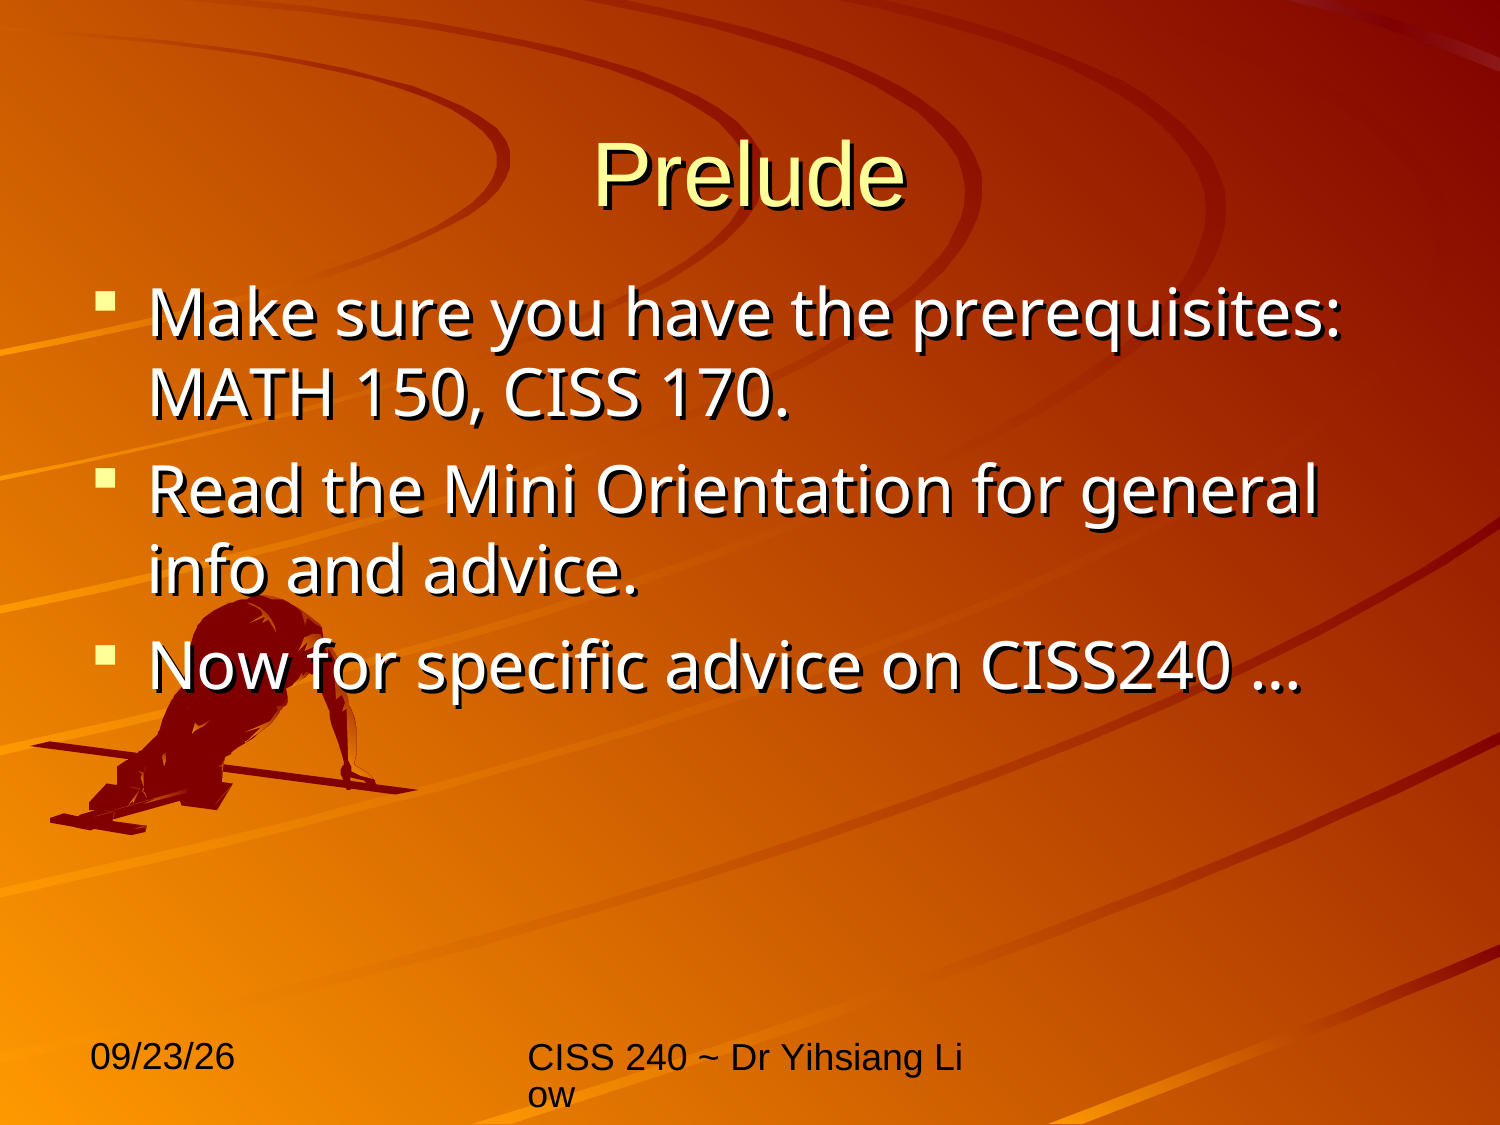

# Prelude
Make sure you have the prerequisites: MATH 150, CISS 170.
Read the Mini Orientation for general info and advice.
Now for specific advice on CISS240 …
CISS 240 ~ Dr Yihsiang Liow